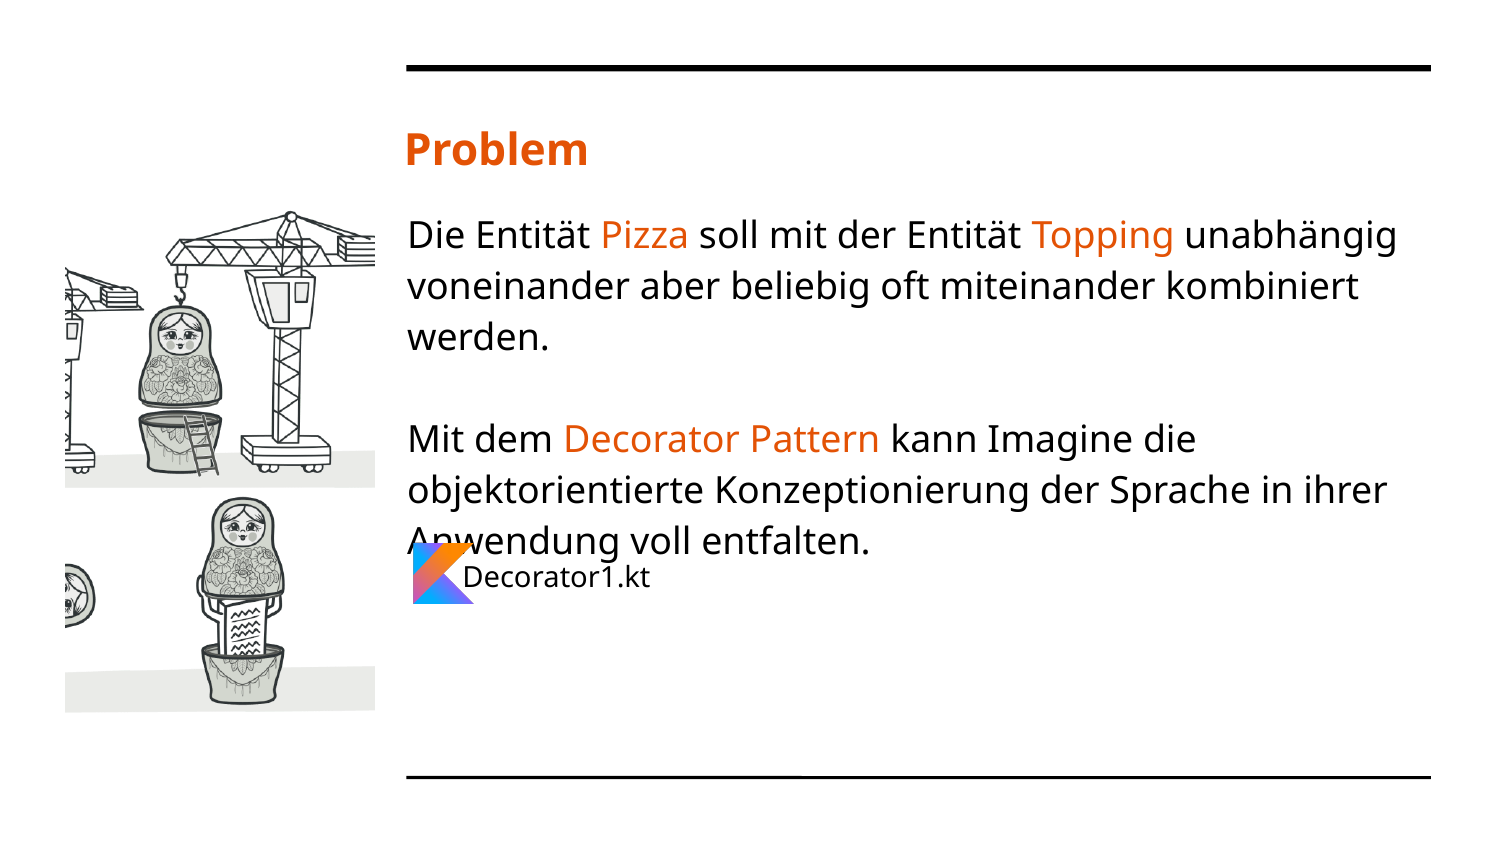

# Problem
Die Entität Pizza soll mit der Entität Topping unabhängig voneinander aber beliebig oft miteinander kombiniert werden.
Mit dem Decorator Pattern kann Imagine die objektorientierte Konzeptionierung der Sprache in ihrer Anwendung voll entfalten.
Decorator1.kt